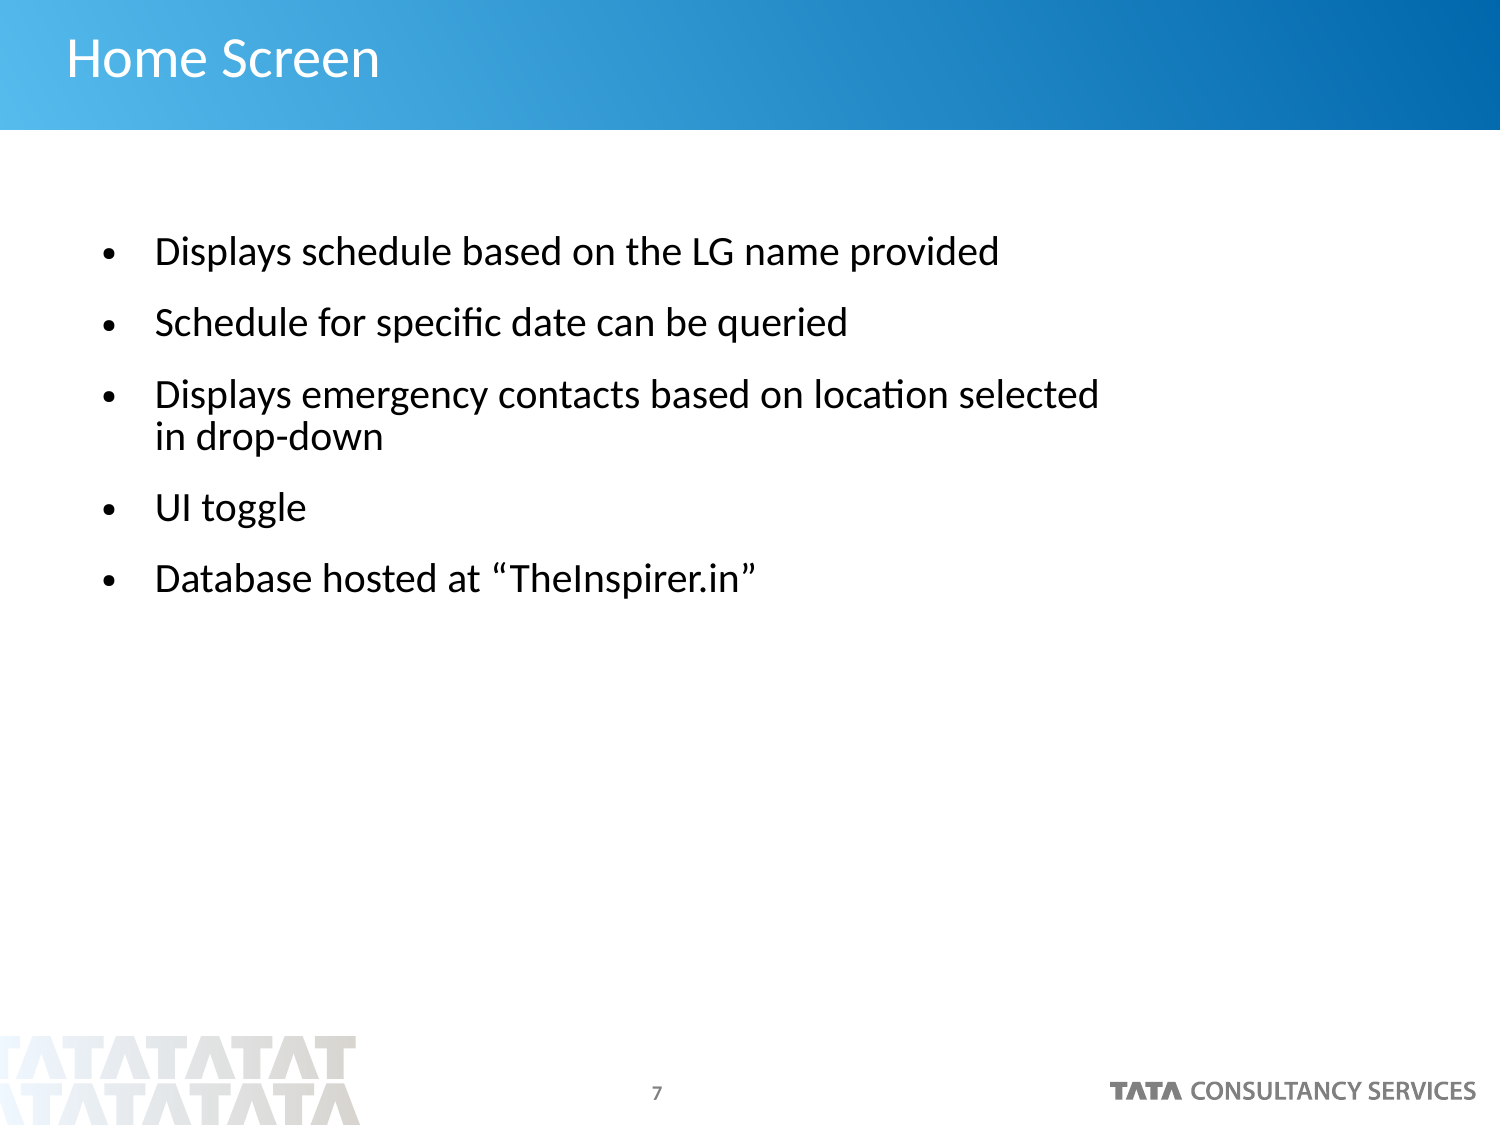

# Home Screen
Displays schedule based on the LG name provided
Schedule for specific date can be queried
Displays emergency contacts based on location selected in drop-down
UI toggle
Database hosted at “TheInspirer.in”